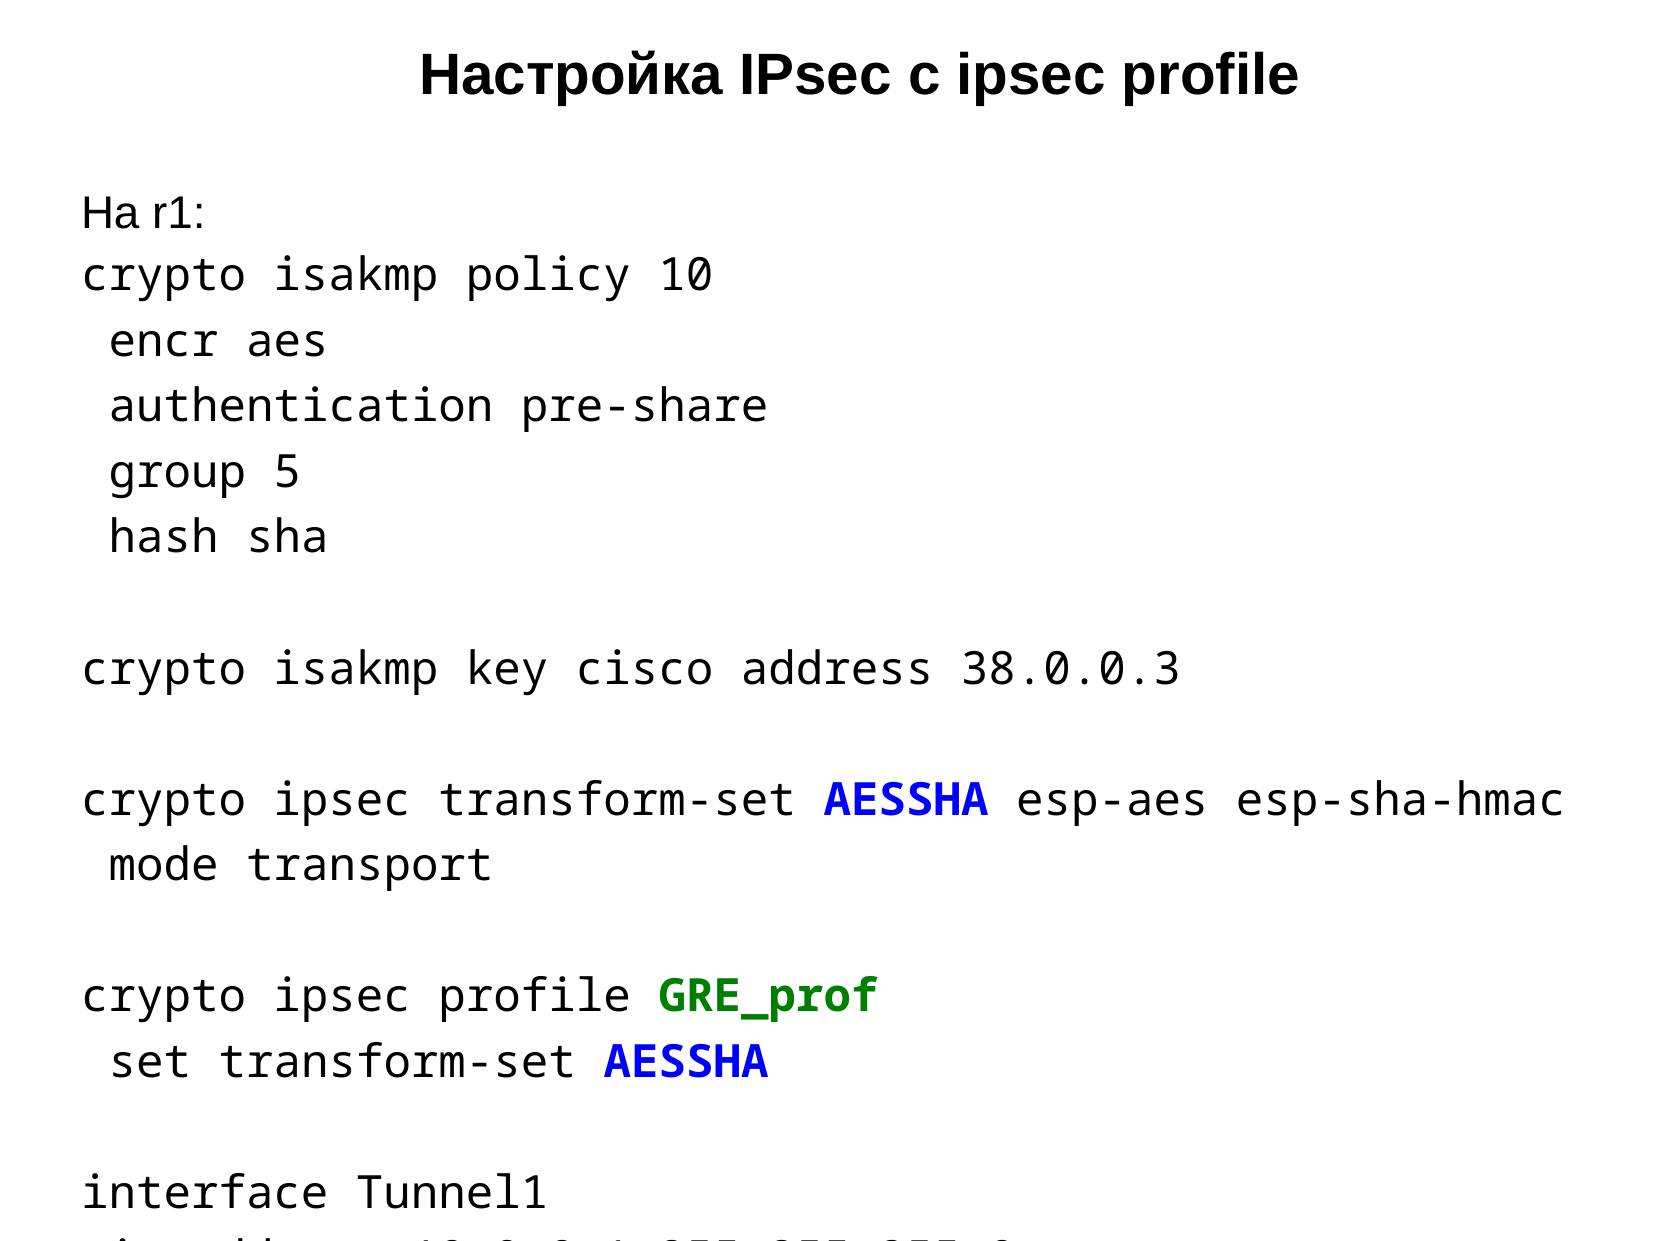

Настройка IPsec с ipsec profile
# На r1:
crypto isakmp policy 10
 encr aes
 authentication pre-share
 group 5
 hash sha
crypto isakmp key cisco address 38.0.0.3
crypto ipsec transform-set AESSHA esp-aes esp-sha-hmac
 mode transport
crypto ipsec profile GRE_prof
 set transform-set AESSHA
interface Tunnel1
 ip address 10.0.0.1 255.255.255.0
 tunnel source 16.0.0.1
 tunnel destination 38.0.0.3
 tunnel protection ipsec profile GRE_prof